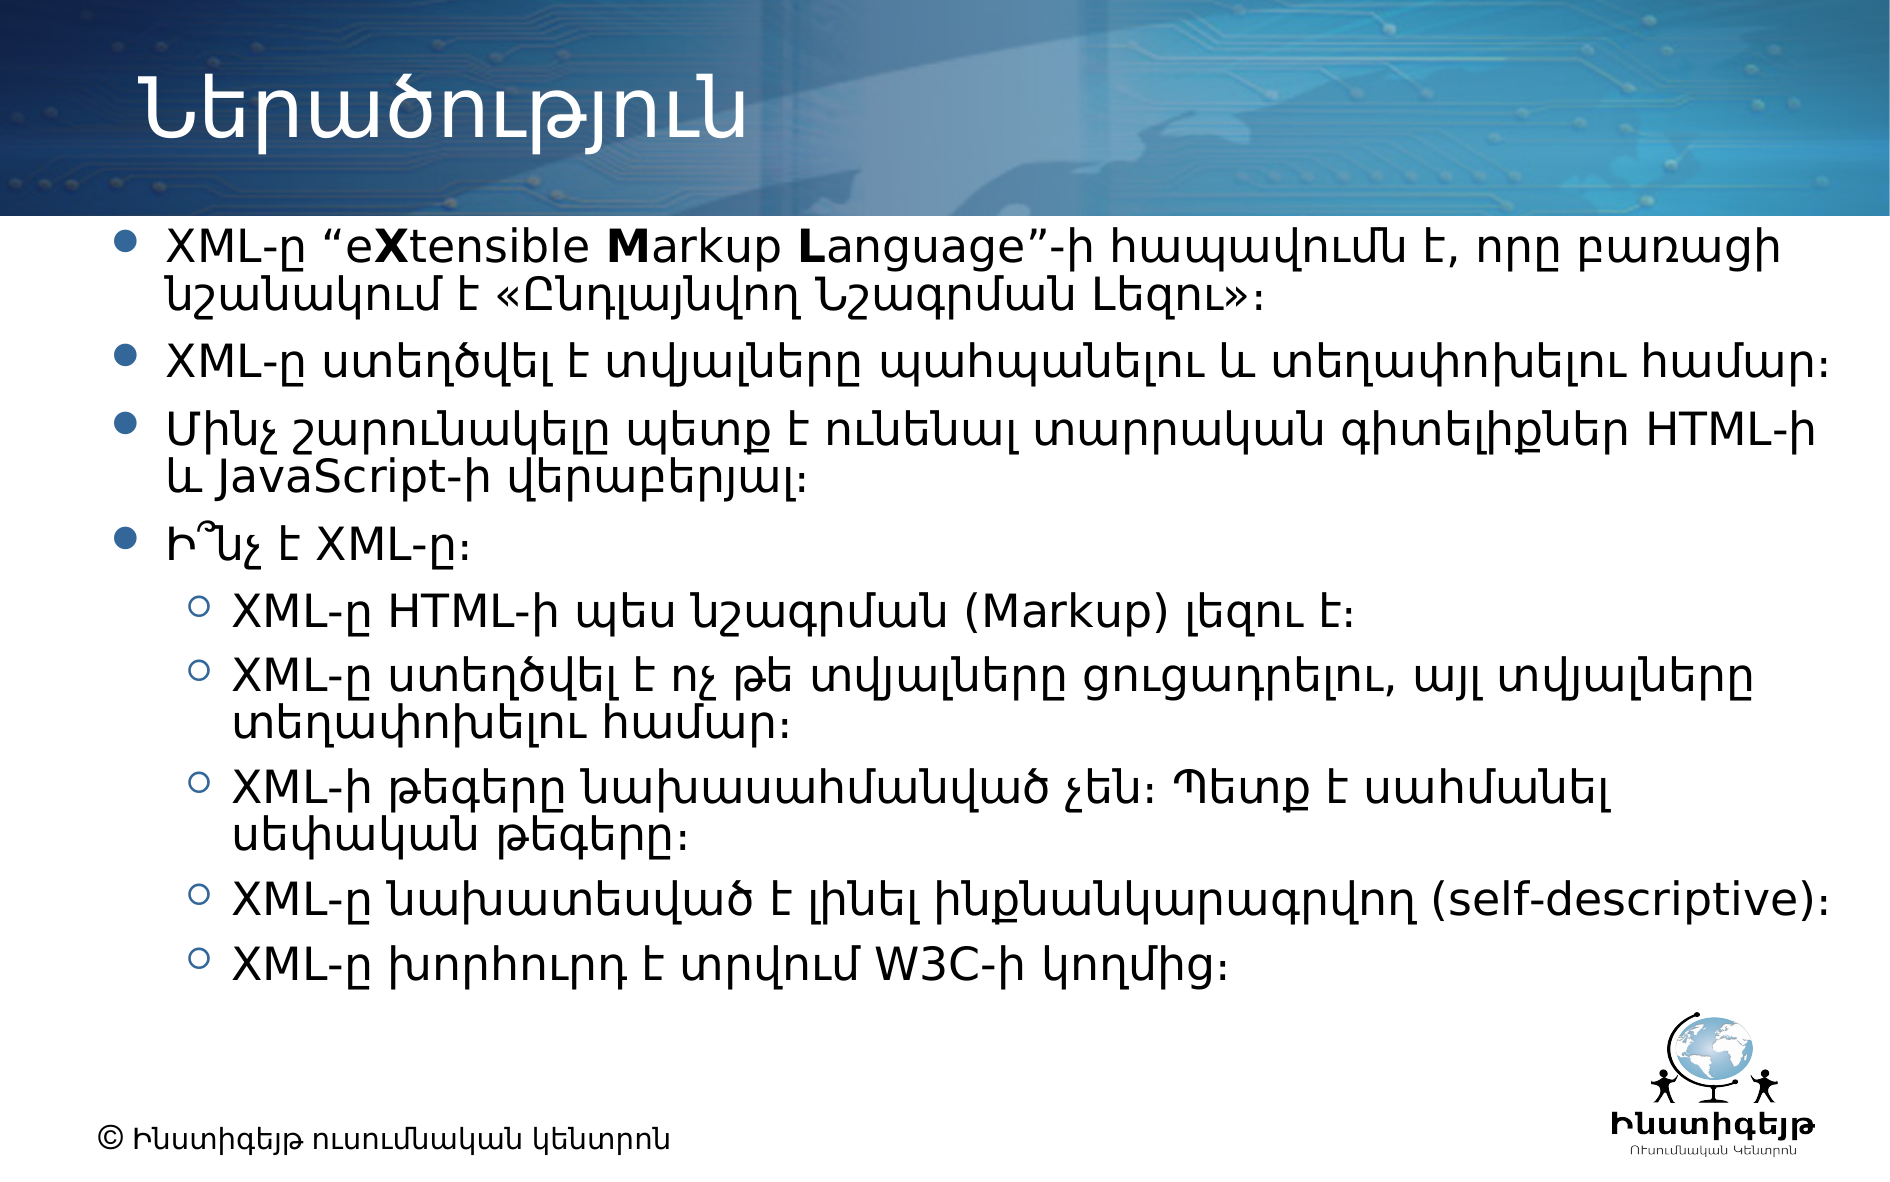

Ներածություն
# XML-ը “eXtensible Markup Language”-ի հապավումն է, որը բառացի նշանակում է «Ընդլայնվող Նշագրման Լեզու»։
XML-ը ստեղծվել է տվյալները պահպանելու և տեղափոխելու համար։
Մինչ շարունակելը պետք է ունենալ տարրական գիտելիքներ HTML-ի և JavaScript-ի վերաբերյալ։
Ի՞նչ է XML-ը։
XML-ը HTML-ի պես նշագրման (Markup) լեզու է։
XML-ը ստեղծվել է ոչ թե տվյալները ցուցադրելու, այլ տվյալները տեղափոխելու համար։
XML-ի թեգերը նախասահմանված չեն։ Պետք է սահմանել սեփական թեգերը։
XML-ը նախատեսված է լինել ինքնանկարագրվող (self-descriptive)։
XML-ը խորհուրդ է տրվում W3C-ի կողմից։